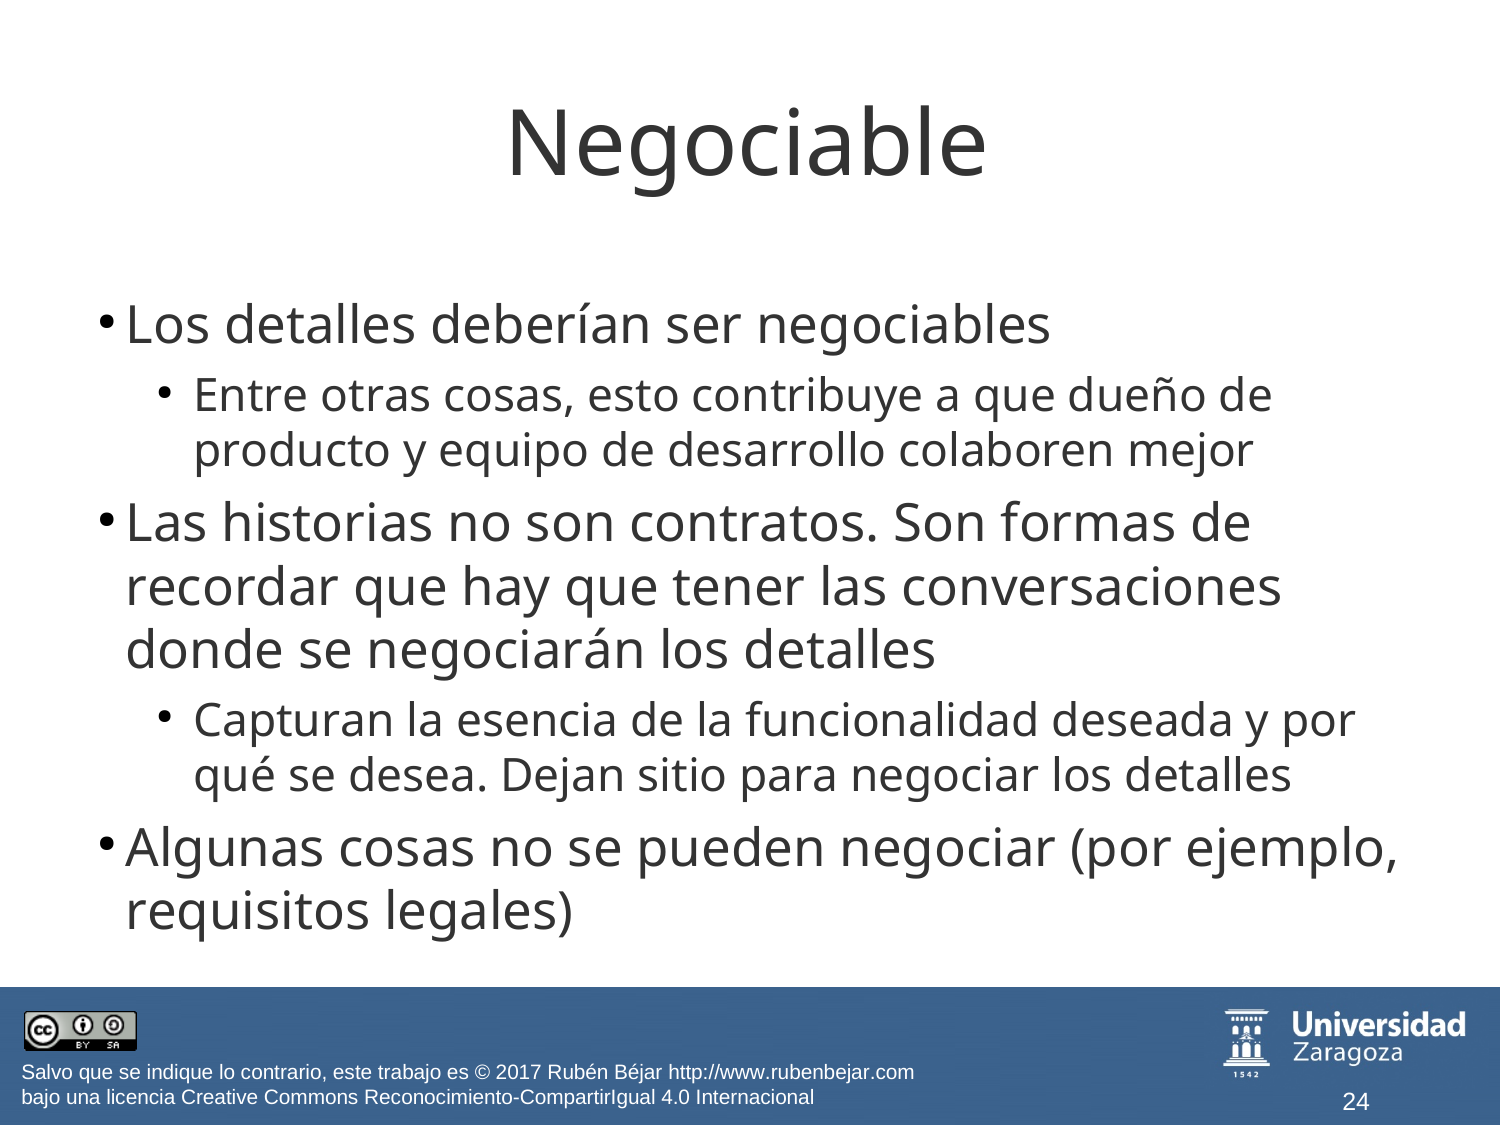

# Negociable
Los detalles deberían ser negociables
Entre otras cosas, esto contribuye a que dueño de producto y equipo de desarrollo colaboren mejor
Las historias no son contratos. Son formas de recordar que hay que tener las conversaciones donde se negociarán los detalles
Capturan la esencia de la funcionalidad deseada y por qué se desea. Dejan sitio para negociar los detalles
Algunas cosas no se pueden negociar (por ejemplo, requisitos legales)